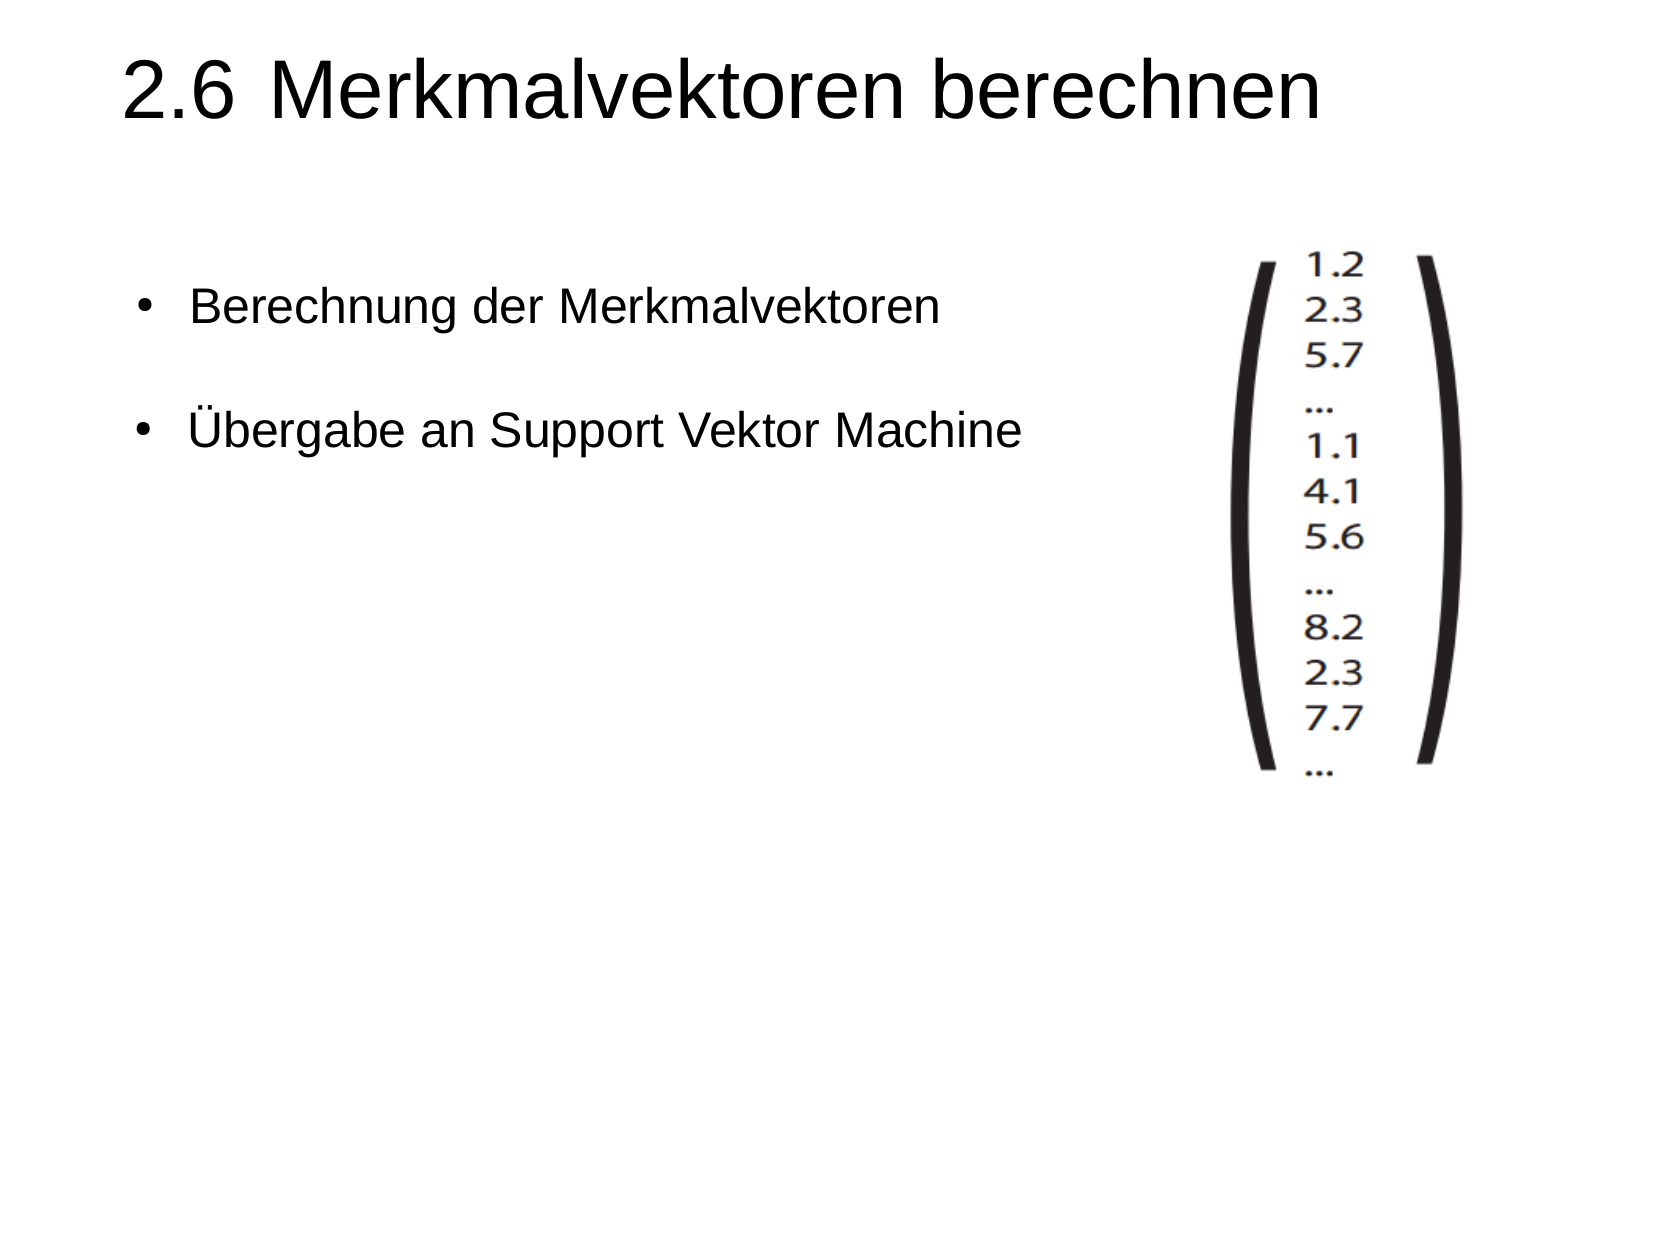

2.6	Merkmalvektoren berechnen
Berechnung der Merkmalvektoren
Übergabe an Support Vektor Machine